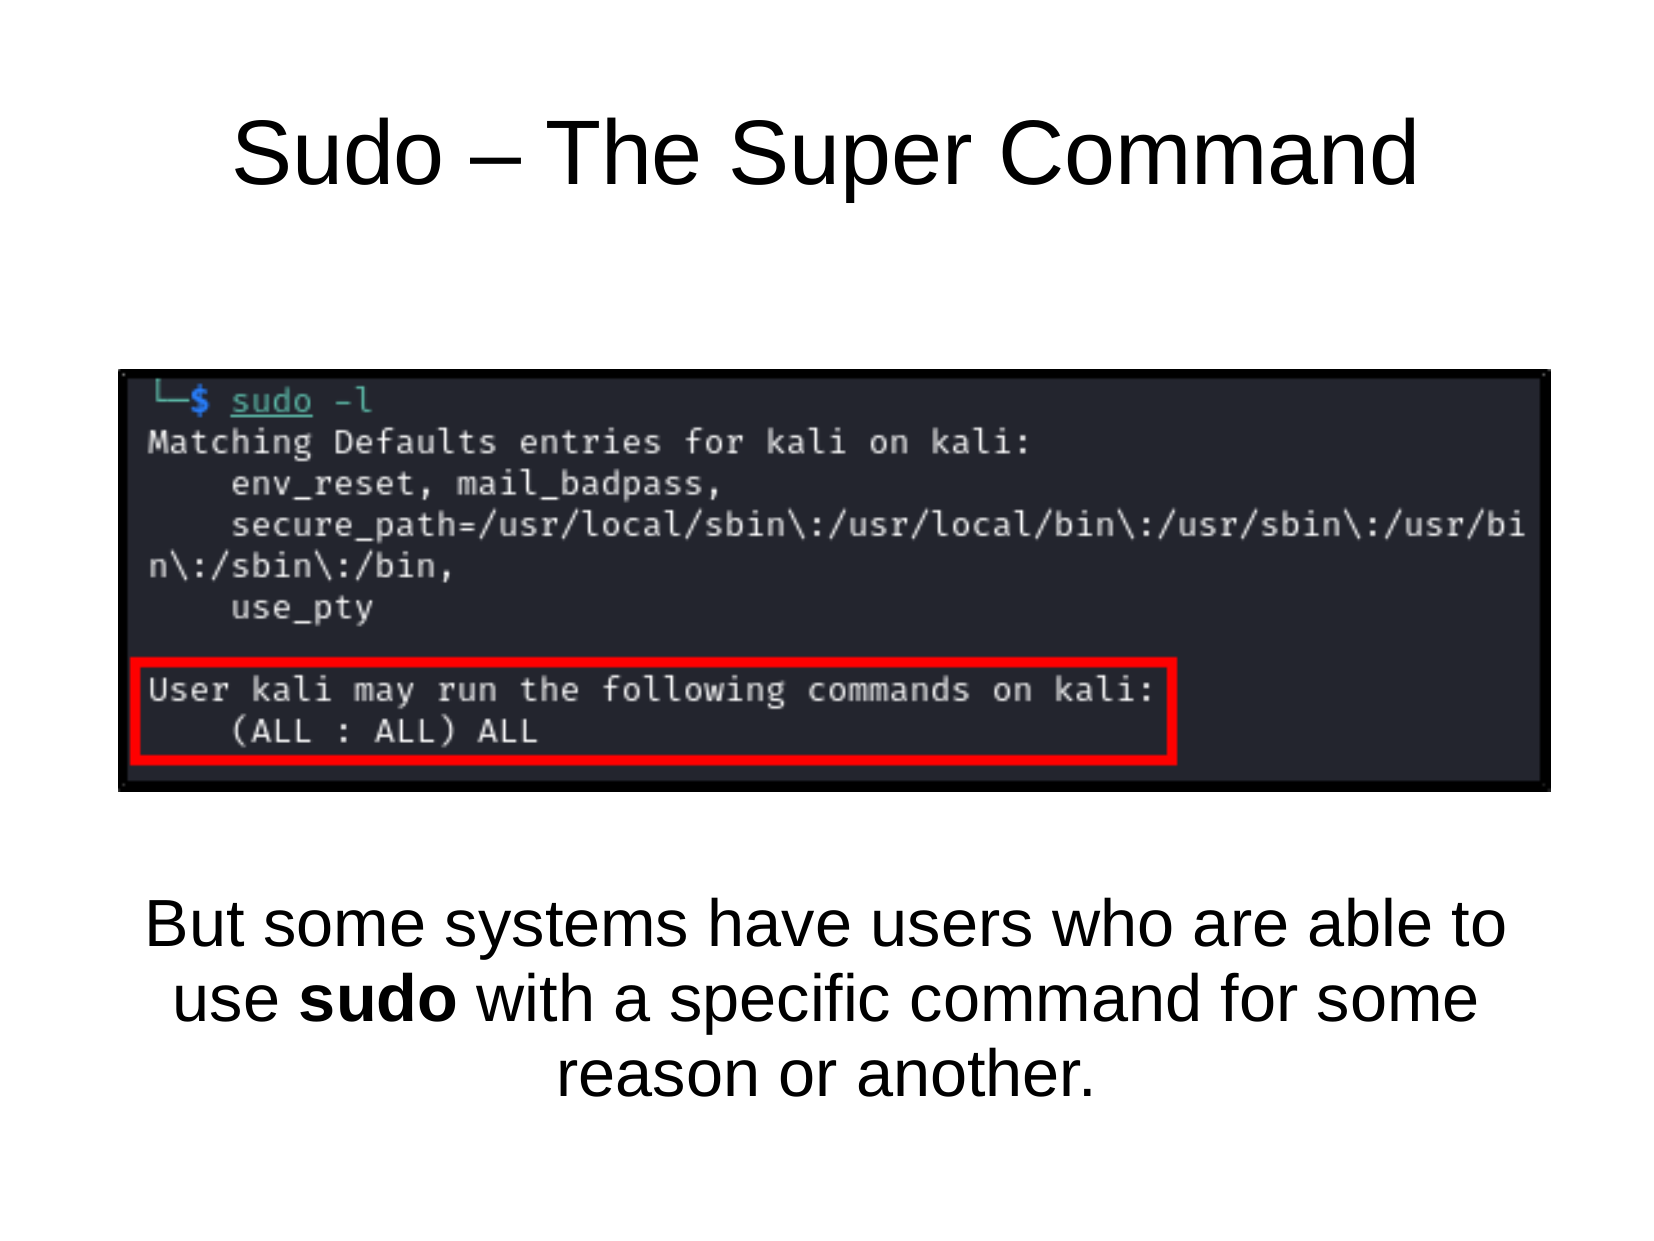

# Sudo – The Super Command
But some systems have users who are able to use sudo with a specific command for some reason or another.